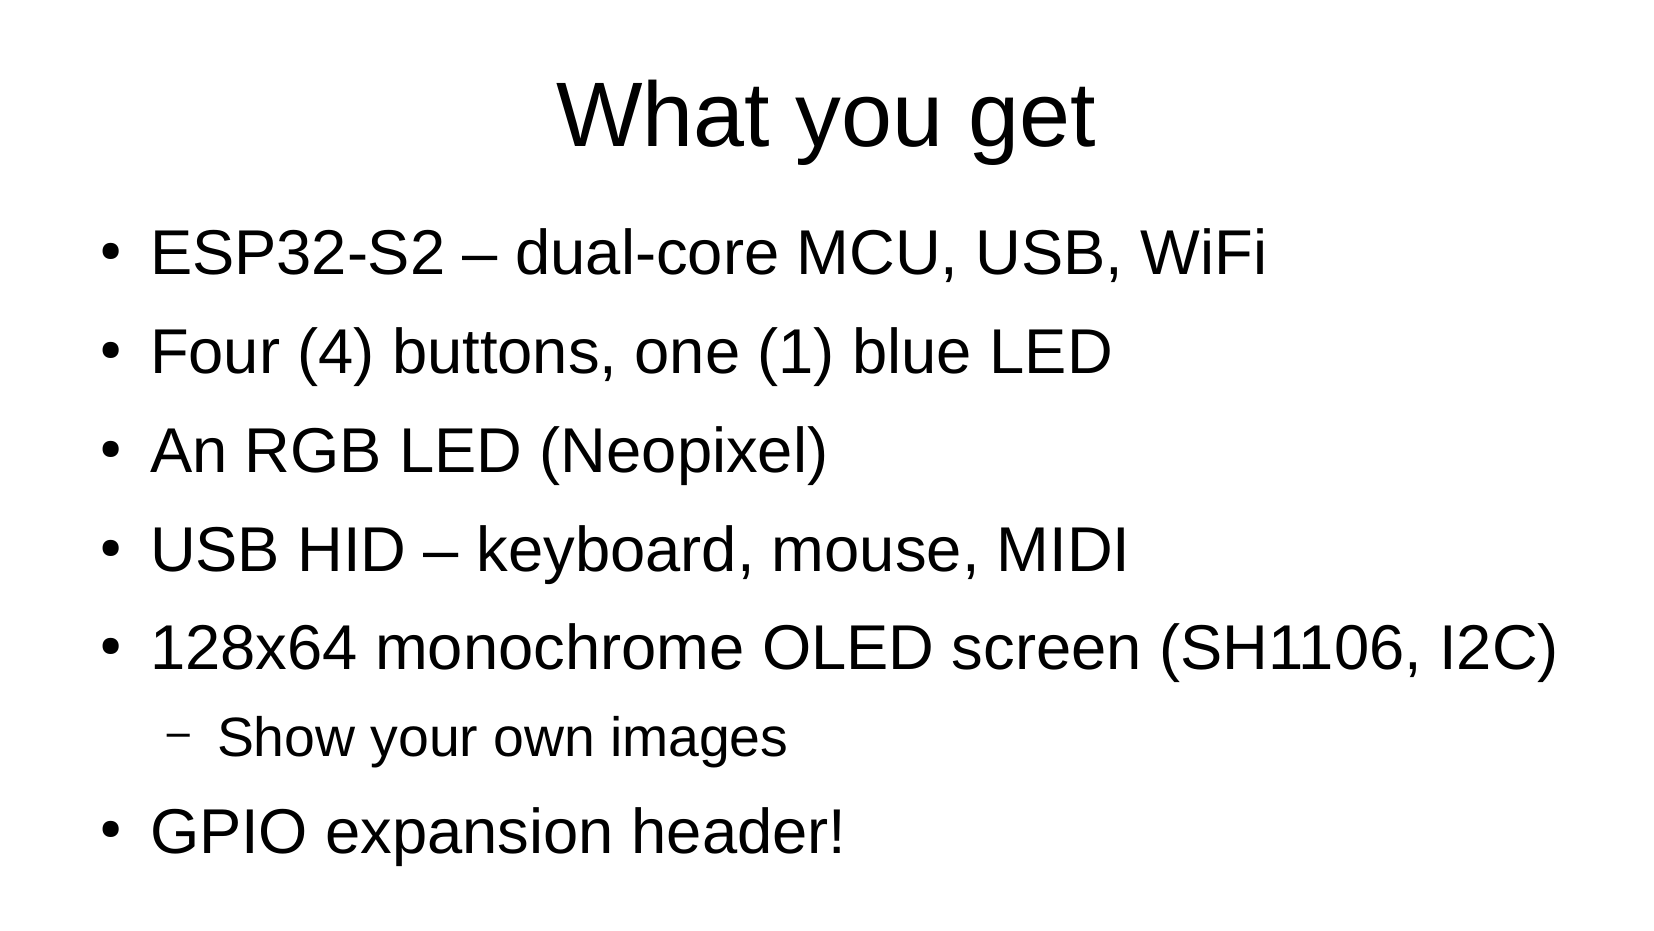

# What you get
ESP32-S2 – dual-core MCU, USB, WiFi
Four (4) buttons, one (1) blue LED
An RGB LED (Neopixel)
USB HID – keyboard, mouse, MIDI
128x64 monochrome OLED screen (SH1106, I2C)
Show your own images
GPIO expansion header!